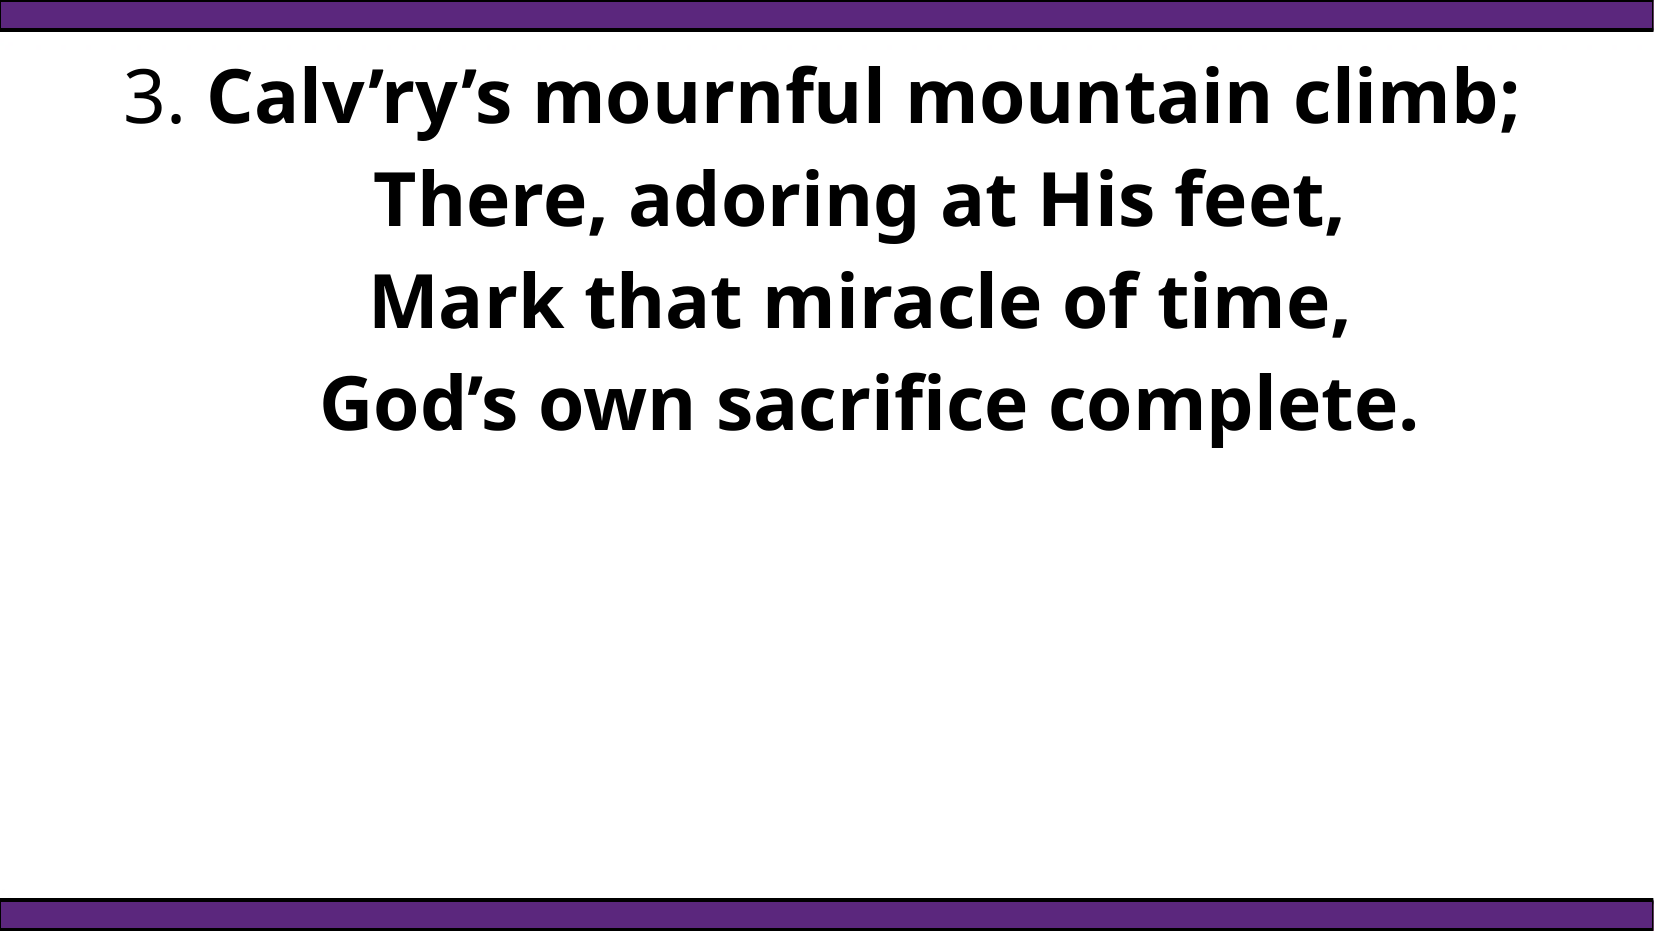

3. Calv’ry’s mournful mountain climb;
There, adoring at His feet,
Mark that miracle of time,
God’s own sacrifice complete.